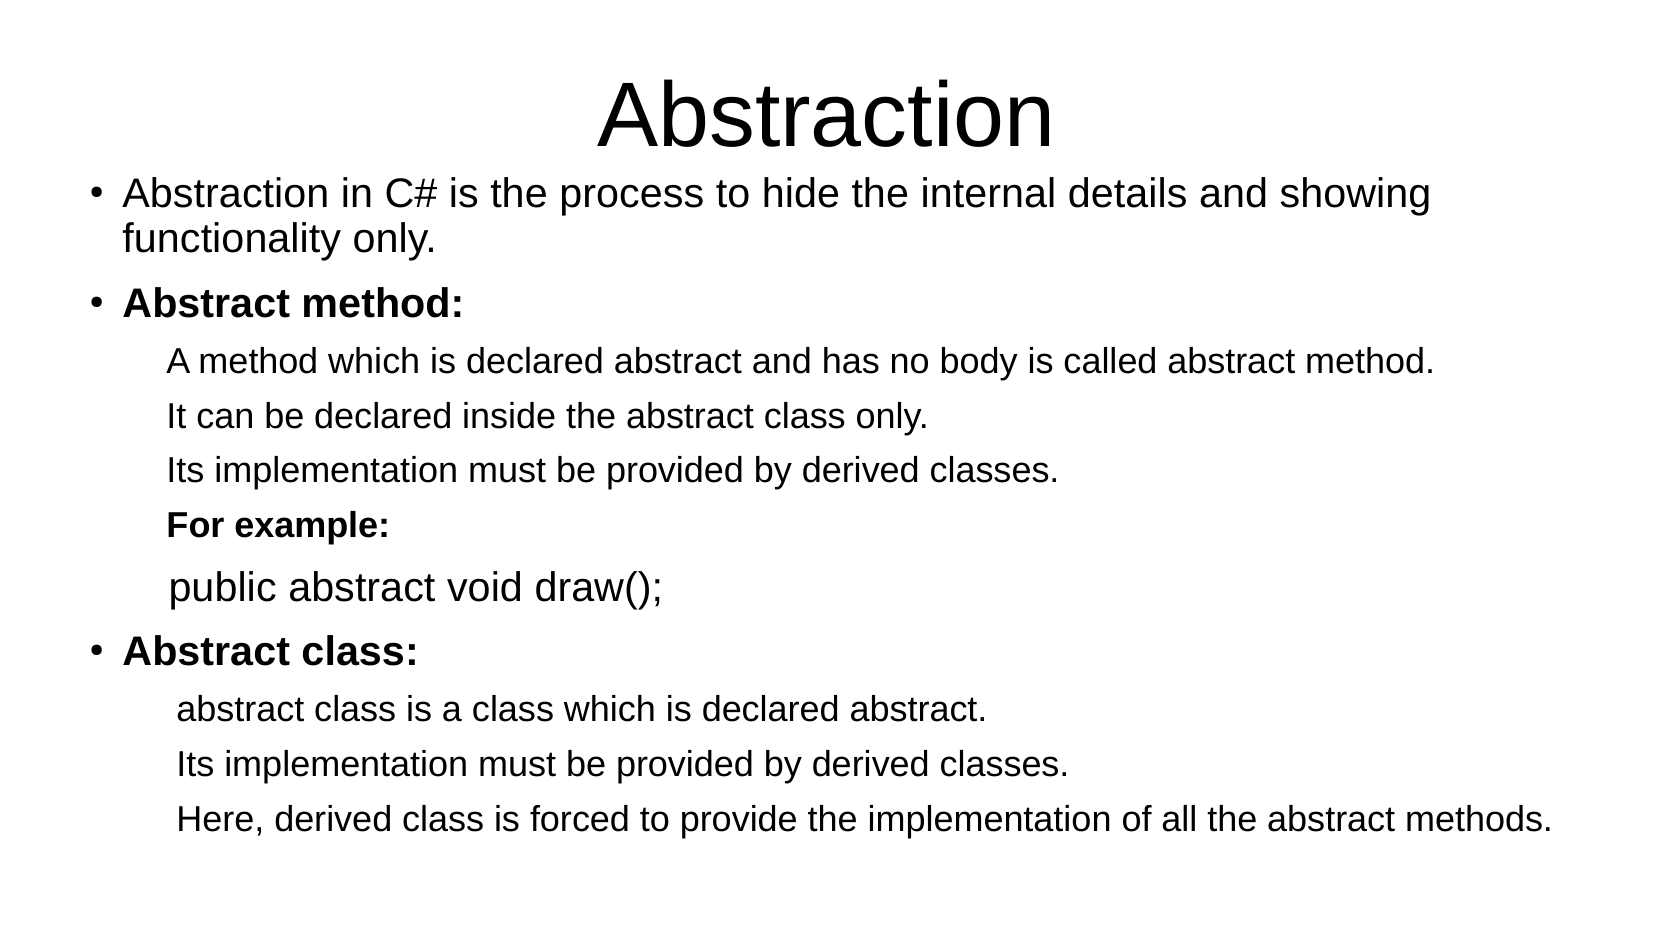

# Abstraction
Abstraction in C# is the process to hide the internal details and showing functionality only.
Abstract method:
A method which is declared abstract and has no body is called abstract method.
It can be declared inside the abstract class only.
Its implementation must be provided by derived classes.
For example:
 public abstract void draw();
Abstract class:
 abstract class is a class which is declared abstract.
 Its implementation must be provided by derived classes.
 Here, derived class is forced to provide the implementation of all the abstract methods.